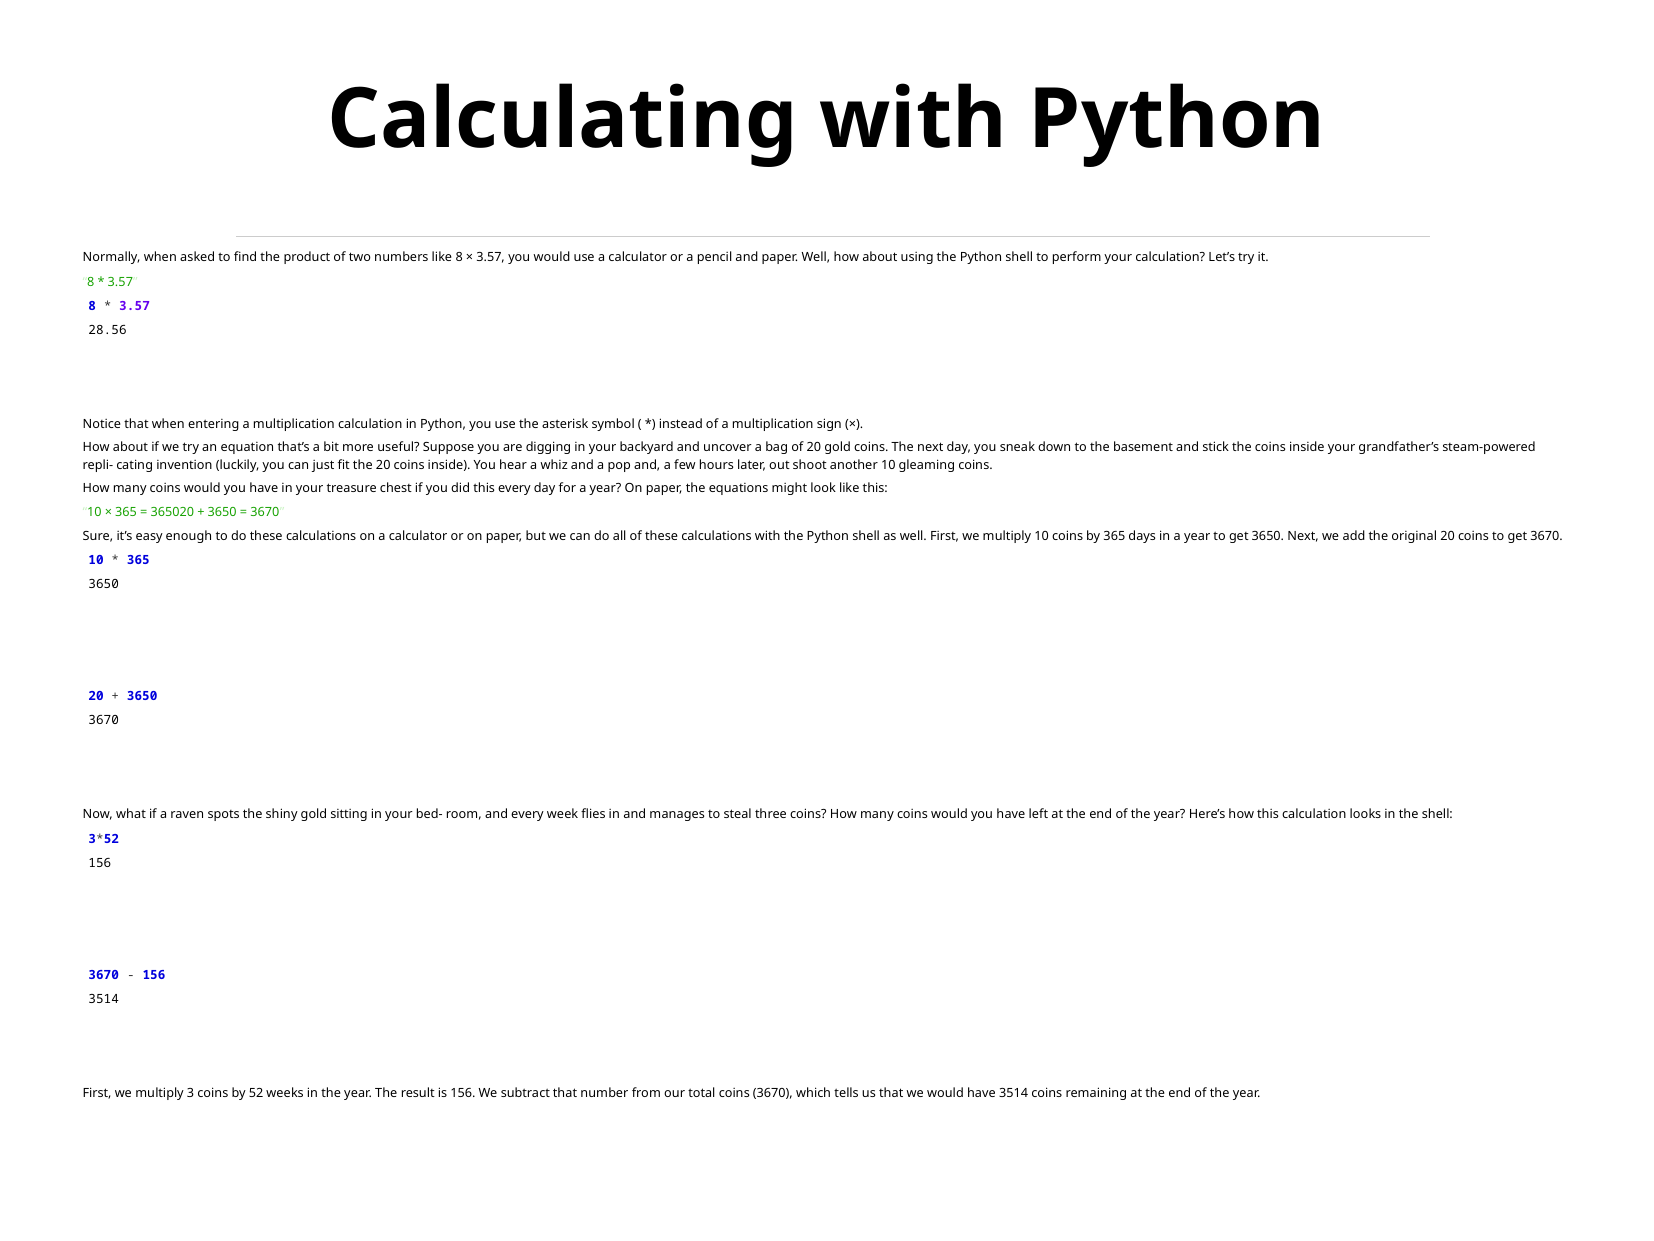

# Calculating with Python
Normally, when asked to find the product of two numbers like 8 × 3.57, you would use a calculator or a pencil and paper. Well, how about using the Python shell to perform your calculation? Let’s try it.
“8 * 3.57”
8 * 3.57
28.56
Notice that when entering a multiplication calculation in Python, you use the asterisk symbol ( *) instead of a multiplication sign (×).
How about if we try an equation that’s a bit more useful? Suppose you are digging in your backyard and uncover a bag of 20 gold coins. The next day, you sneak down to the basement and stick the coins inside your grandfather’s steam-powered repli- cating invention (luckily, you can just fit the 20 coins inside). You hear a whiz and a pop and, a few hours later, out shoot another 10 gleaming coins.
How many coins would you have in your treasure chest if you did this every day for a year? On paper, the equations might look like this:
“10 × 365 = 365020 + 3650 = 3670”
Sure, it’s easy enough to do these calculations on a calculator or on paper, but we can do all of these calculations with the Python shell as well. First, we multiply 10 coins by 365 days in a year to get 3650. Next, we add the original 20 coins to get 3670.
10 * 365
3650
20 + 3650
3670
Now, what if a raven spots the shiny gold sitting in your bed- room, and every week flies in and manages to steal three coins? How many coins would you have left at the end of the year? Here’s how this calculation looks in the shell:
3*52
156
3670 - 156
3514
First, we multiply 3 coins by 52 weeks in the year. The result is 156. We subtract that number from our total coins (3670), which tells us that we would have 3514 coins remaining at the end of the year.